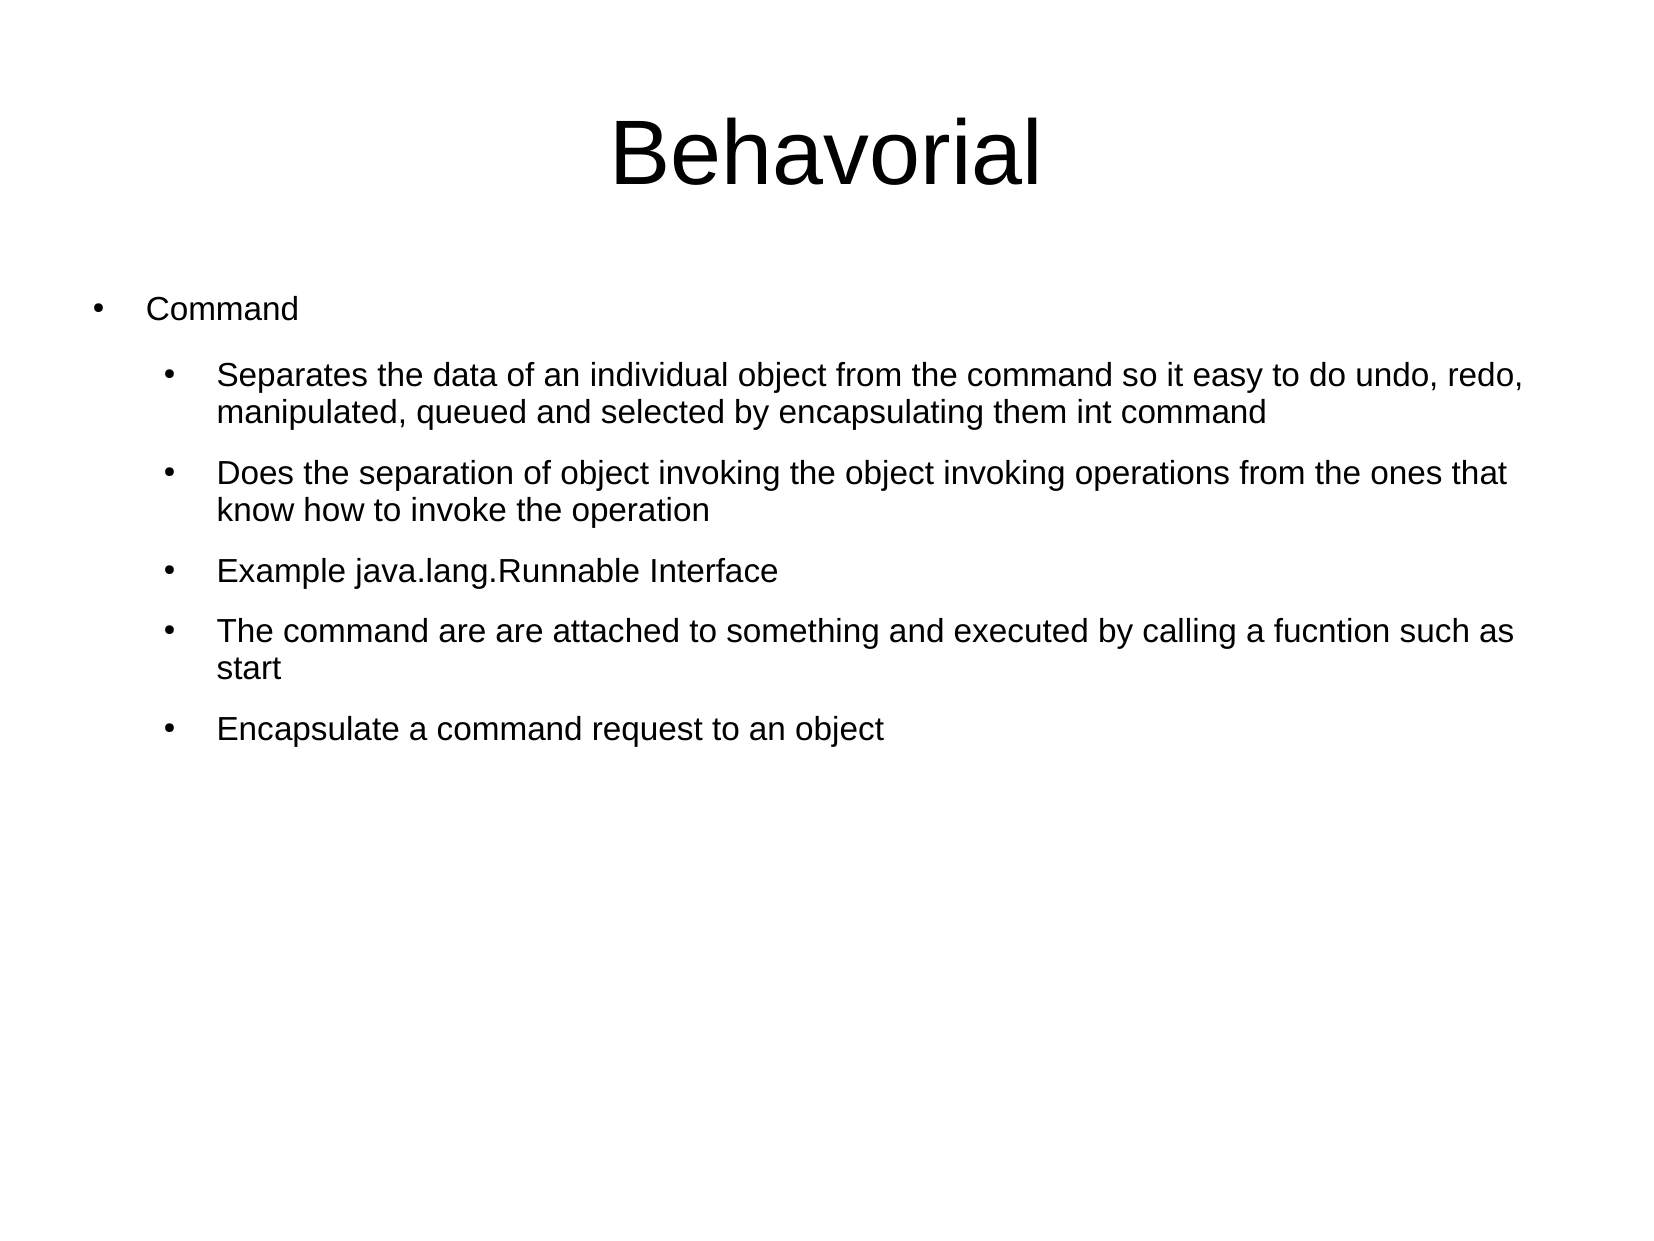

# Behavorial
Command
Separates the data of an individual object from the command so it easy to do undo, redo, manipulated, queued and selected by encapsulating them int command
Does the separation of object invoking the object invoking operations from the ones that know how to invoke the operation
Example java.lang.Runnable Interface
The command are are attached to something and executed by calling a fucntion such as start
Encapsulate a command request to an object